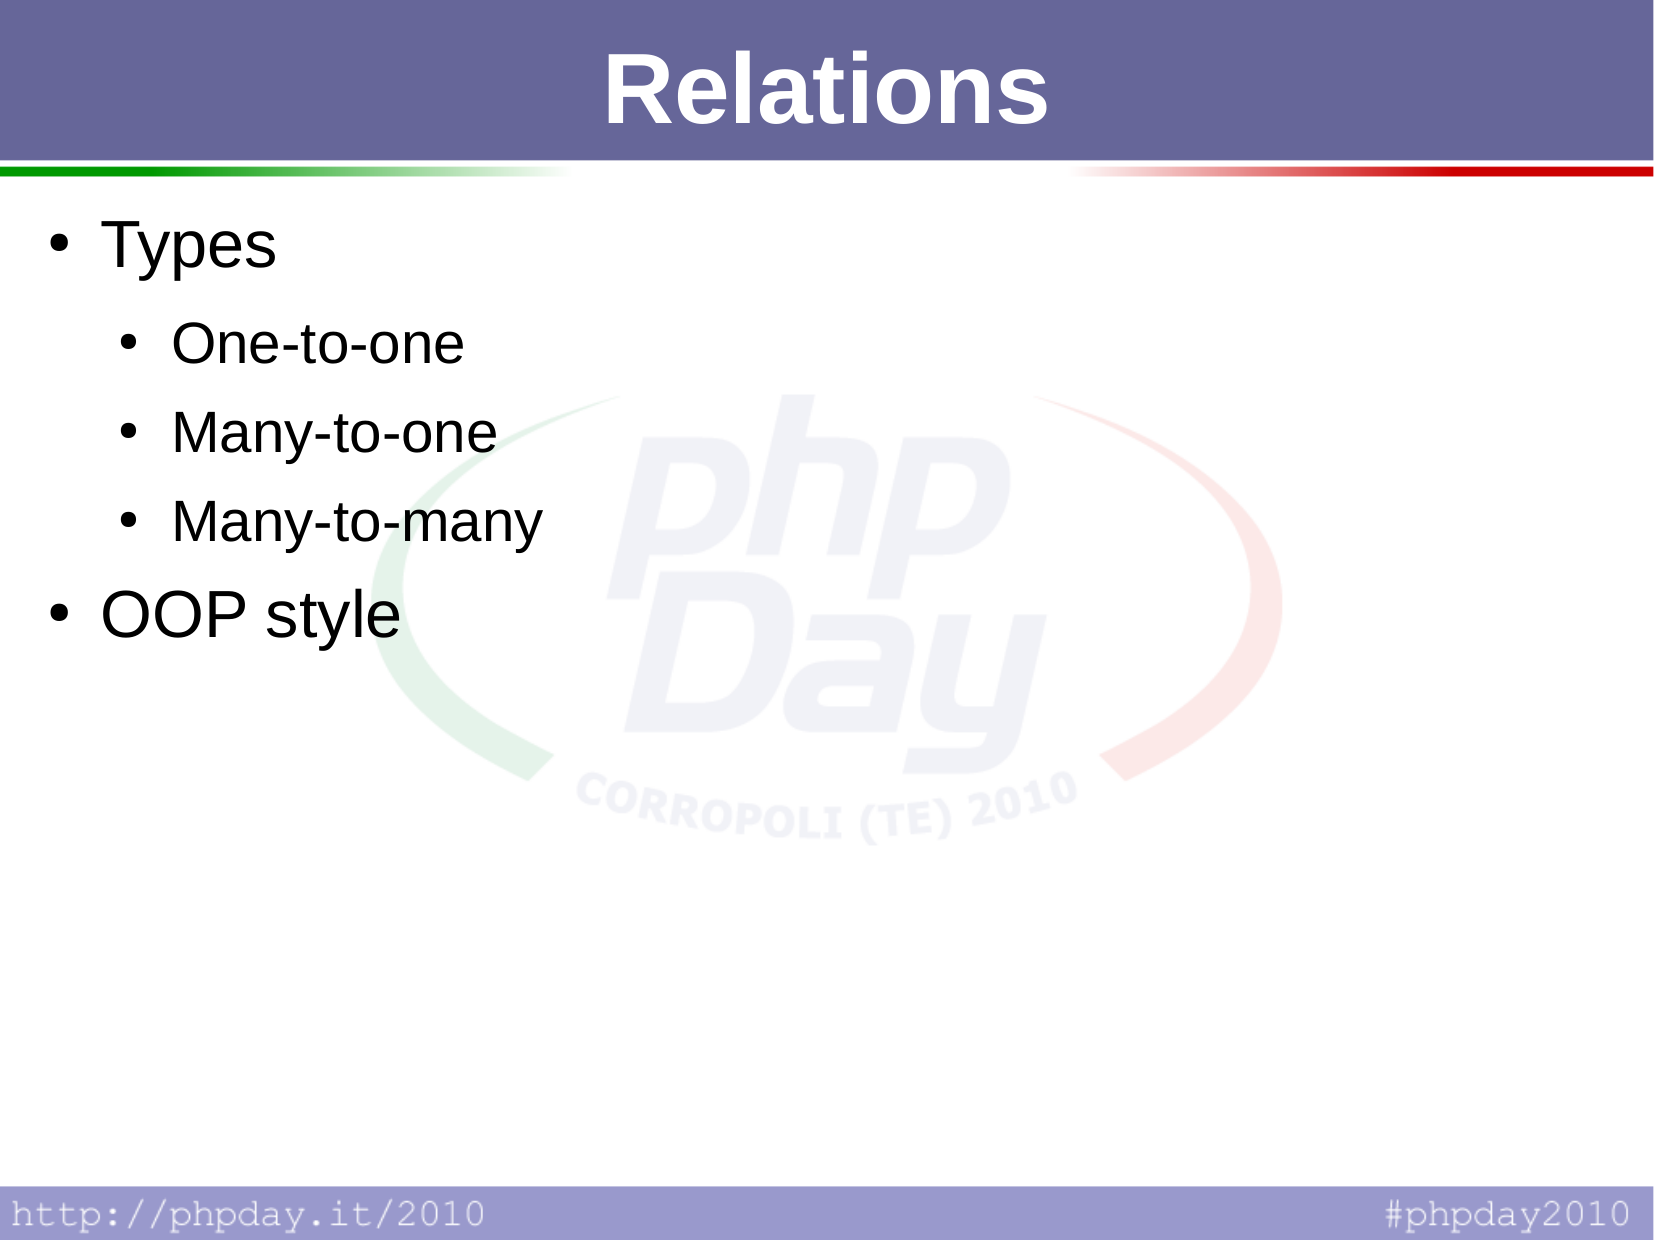

# Relations
Types
One-to-one
Many-to-one
Many-to-many
OOP style